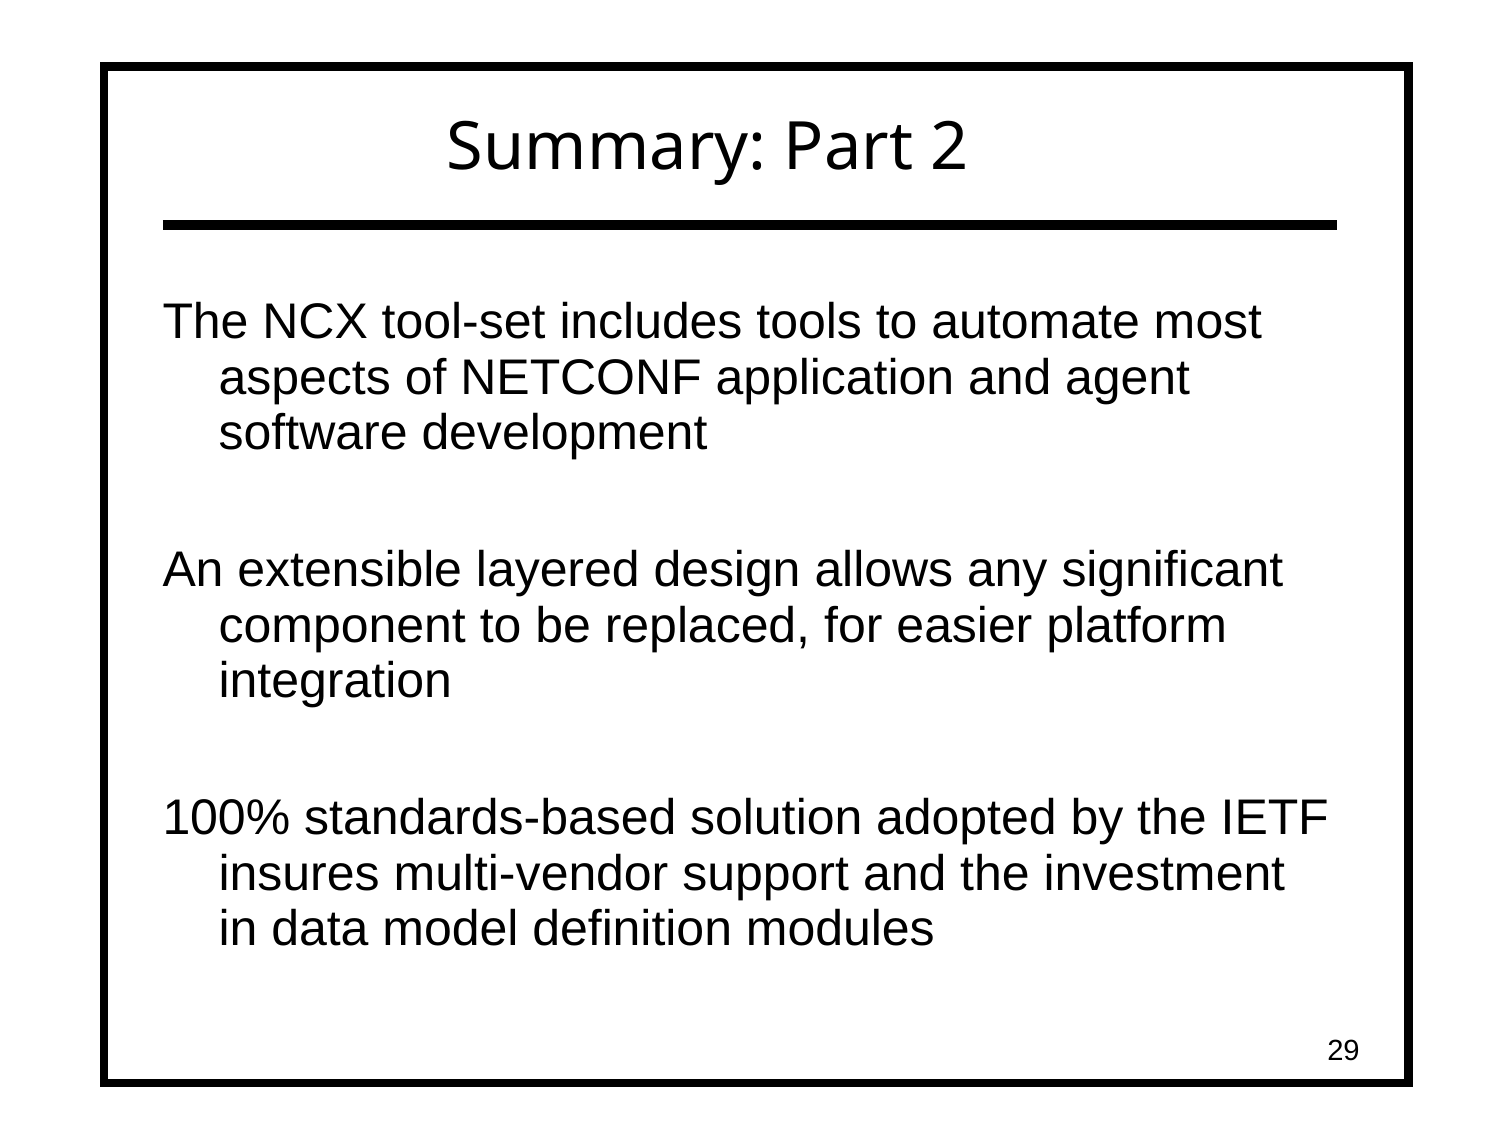

# Summary: Part 2
The NCX tool-set includes tools to automate most aspects of NETCONF application and agent software development
An extensible layered design allows any significant component to be replaced, for easier platform integration
100% standards-based solution adopted by the IETF insures multi-vendor support and the investment in data model definition modules
29